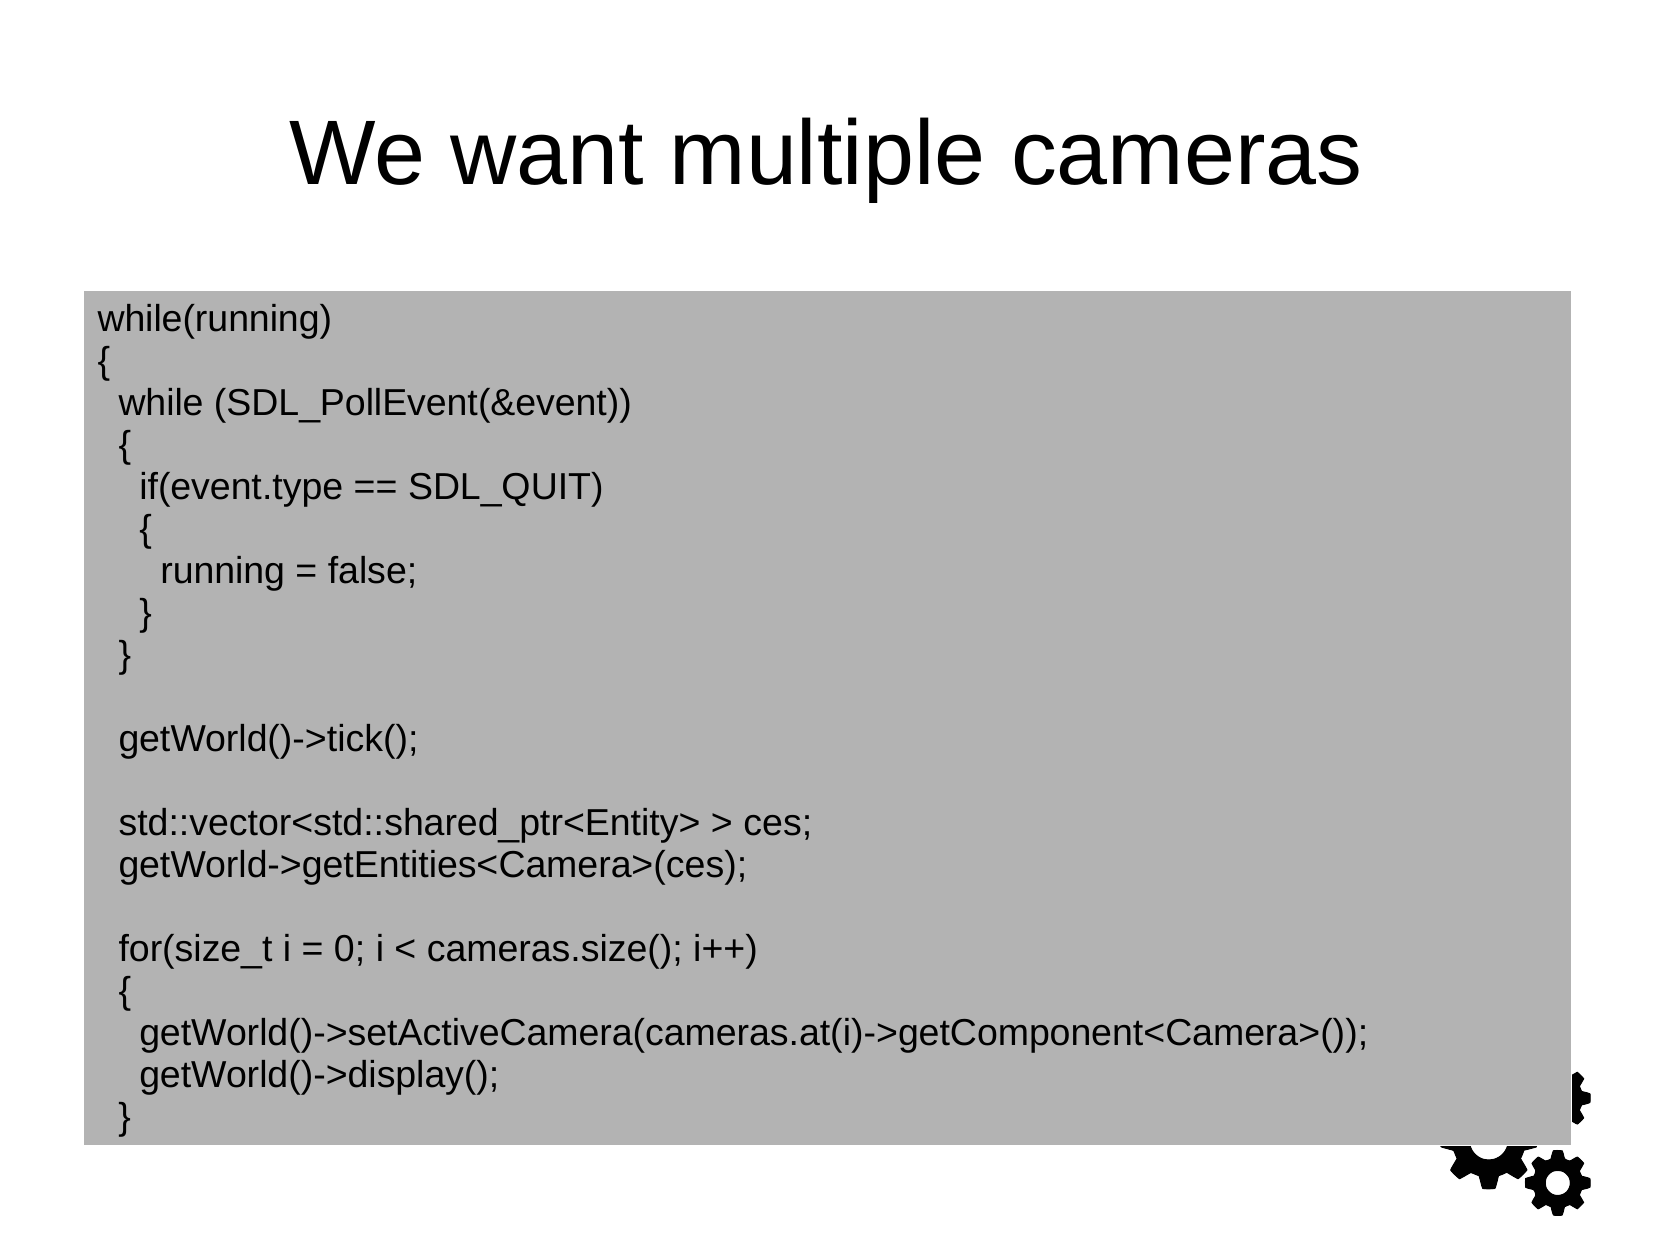

# We want multiple cameras
| while(running) { while (SDL\_PollEvent(&event)) { if(event.type == SDL\_QUIT) { running = false; } } getWorld()->tick(); std::vector<std::shared\_ptr<Entity> > ces; getWorld->getEntities<Camera>(ces); for(size\_t i = 0; i < cameras.size(); i++) { getWorld()->setActiveCamera(cameras.at(i)->getComponent<Camera>()); getWorld()->display(); } |
| --- |